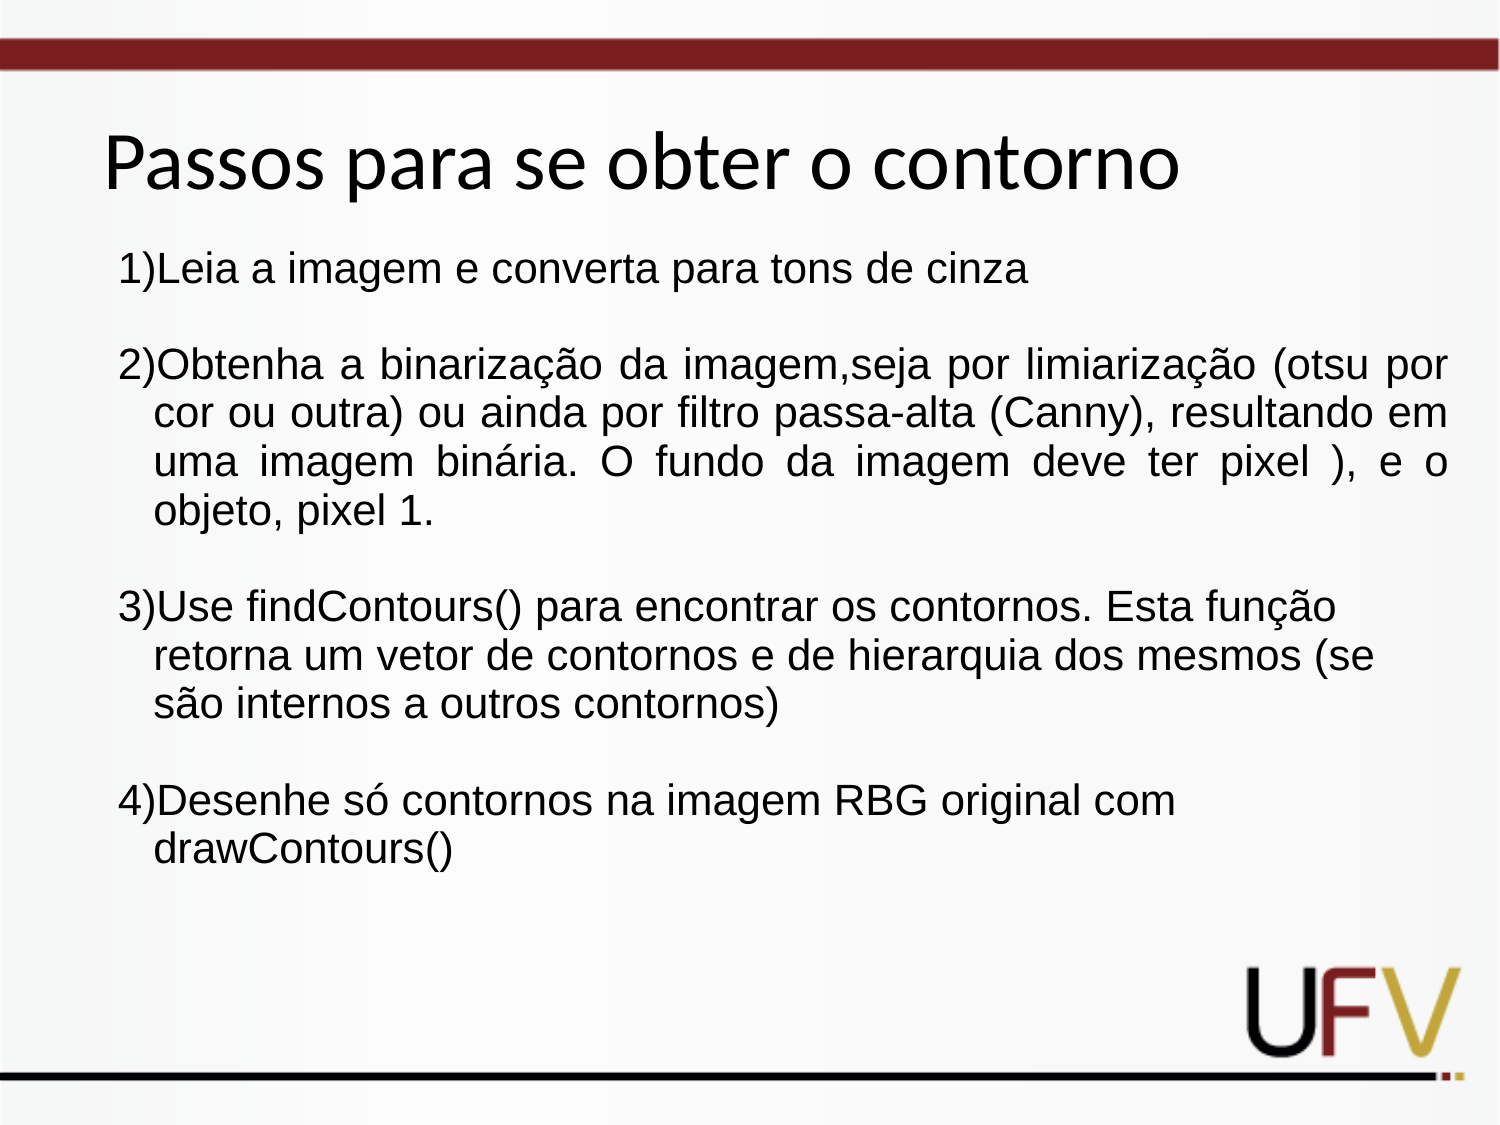

# Passos para se obter o contorno
Leia a imagem e converta para tons de cinza
Obtenha a binarização da imagem,seja por limiarização (otsu por cor ou outra) ou ainda por filtro passa-alta (Canny), resultando em uma imagem binária. O fundo da imagem deve ter pixel ), e o objeto, pixel 1.
Use findContours() para encontrar os contornos. Esta função retorna um vetor de contornos e de hierarquia dos mesmos (se são internos a outros contornos)
Desenhe só contornos na imagem RBG original com drawContours()